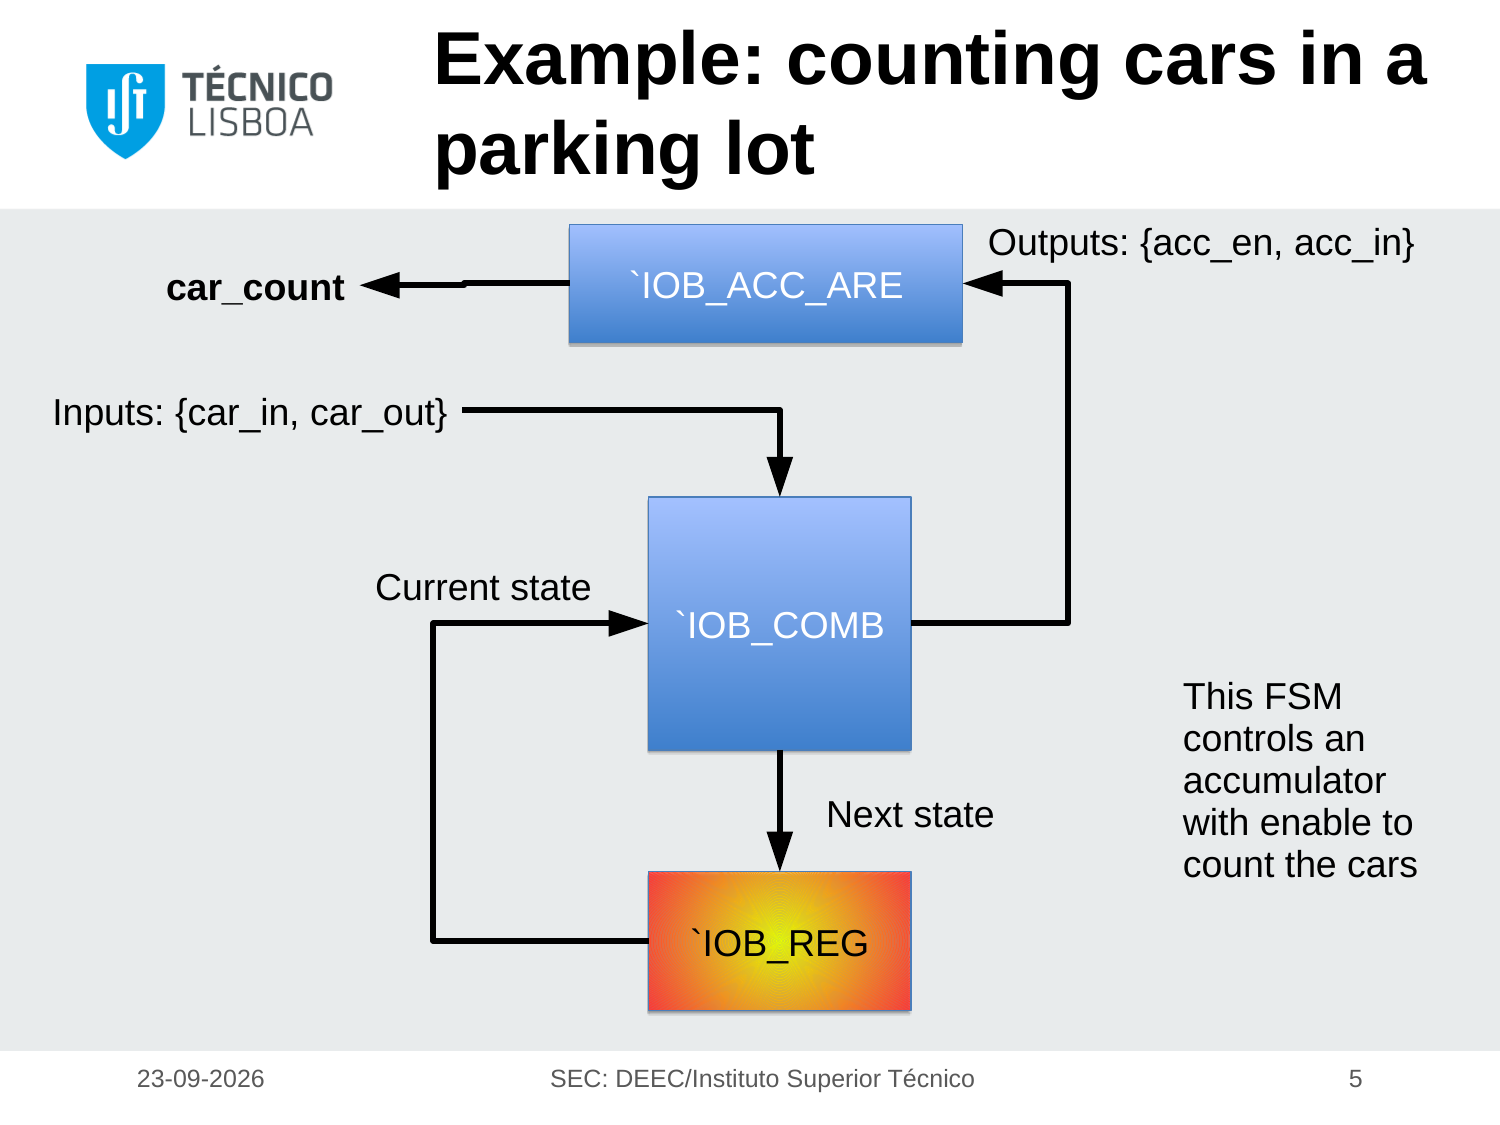

# Example: counting cars in a parking lot
Outputs: {acc_en, acc_in}
`IOB_ACC_ARE
car_count
Inputs: {car_in, car_out}
`IOB_COMB
Current state
This FSM controls an accumulator with enable to count the cars
Next state
`IOB_REG
5